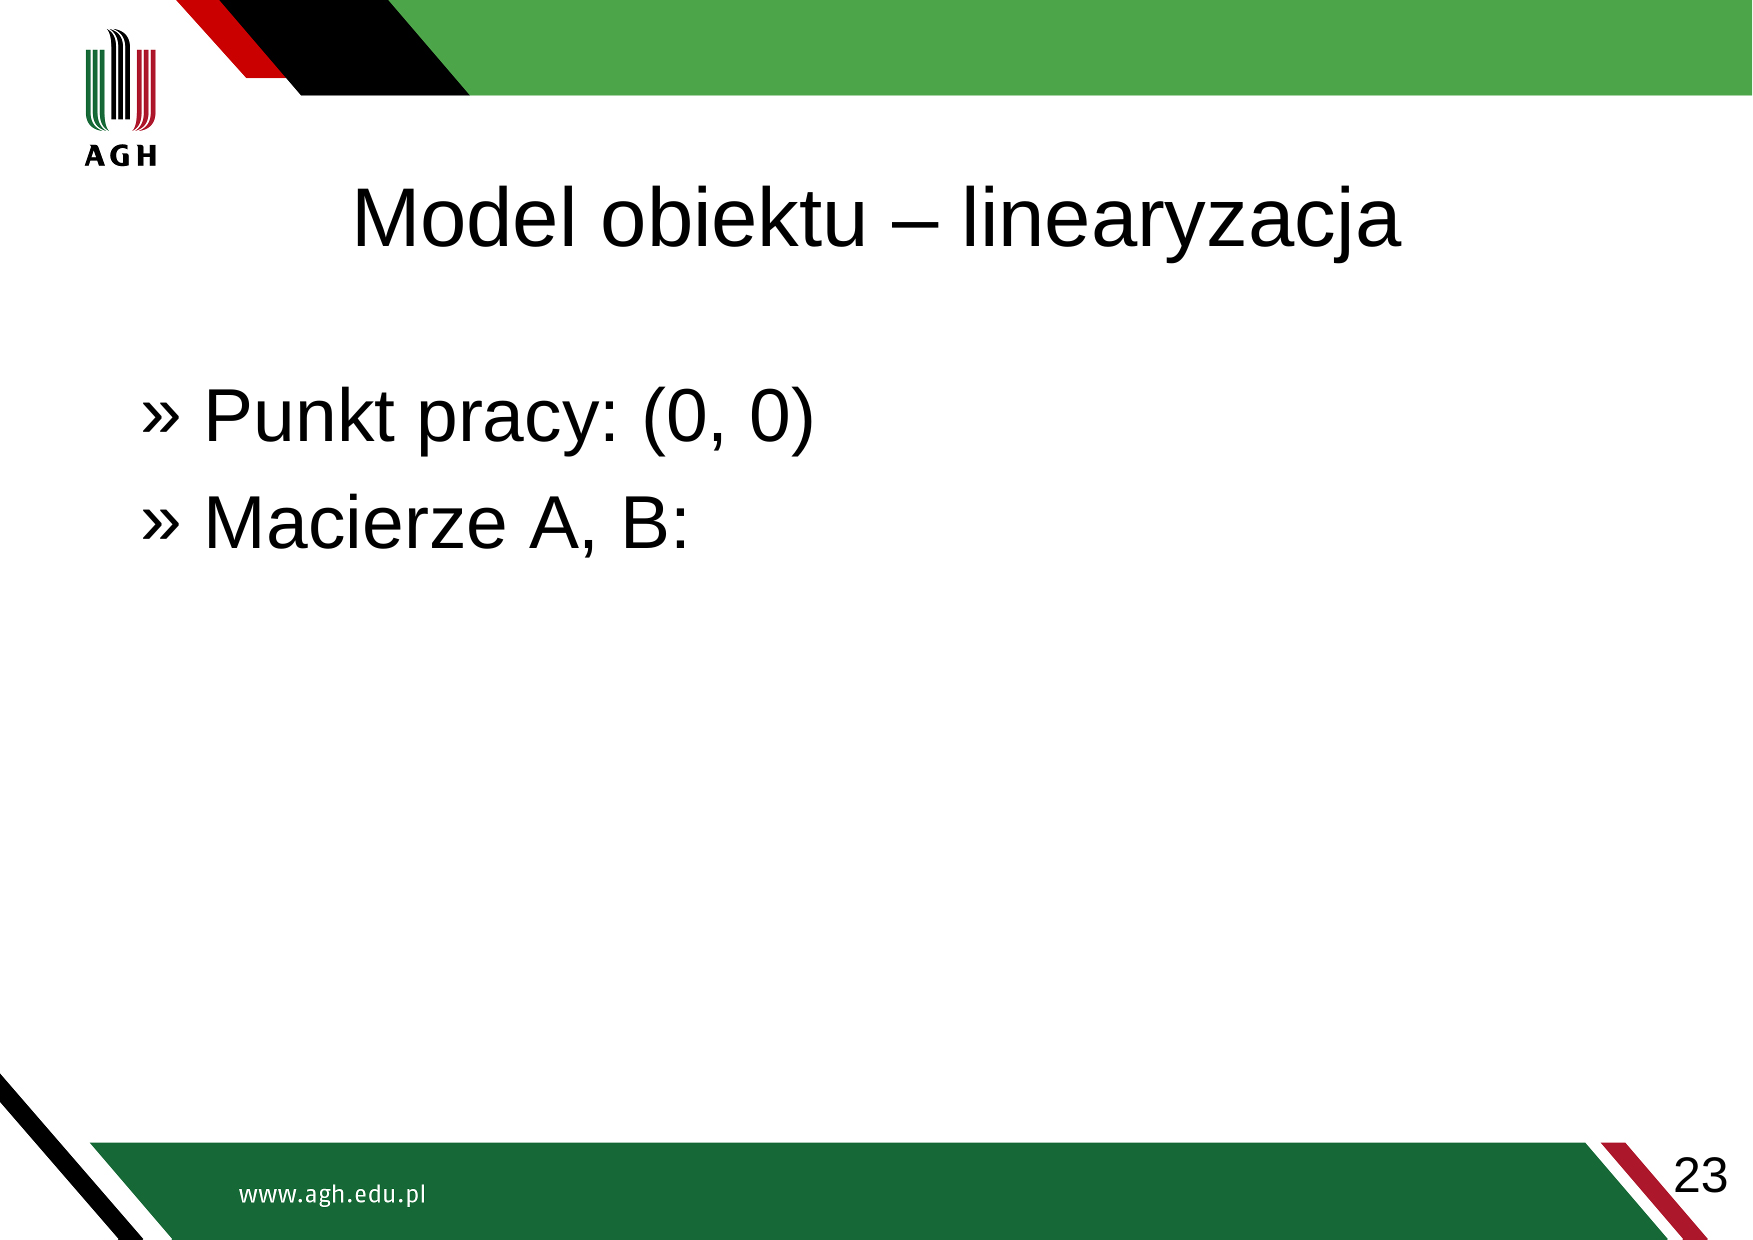

# Model obiektu – linearyzacja
Punkt pracy: (0, 0)
Macierze A, B:
23